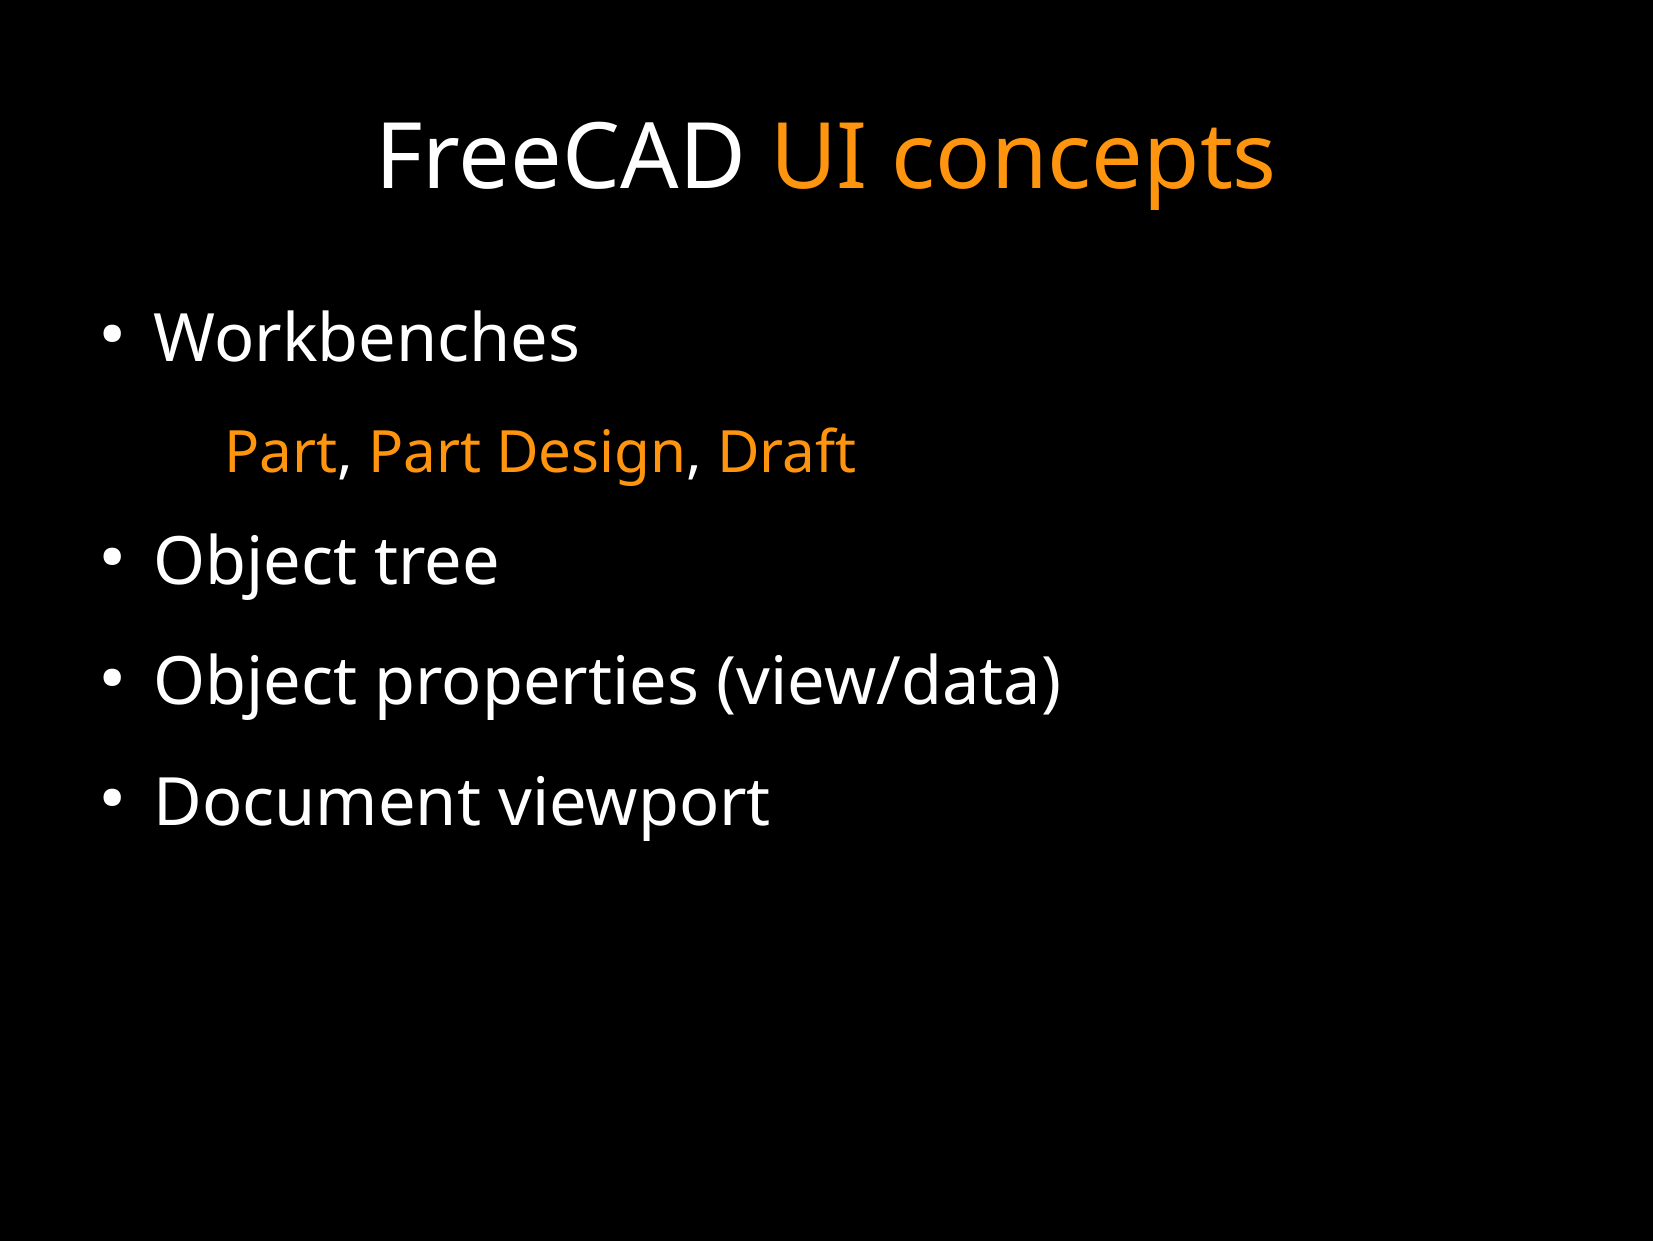

# FreeCAD UI concepts
Workbenches
Part, Part Design, Draft
Object tree
Object properties (view/data)
Document viewport